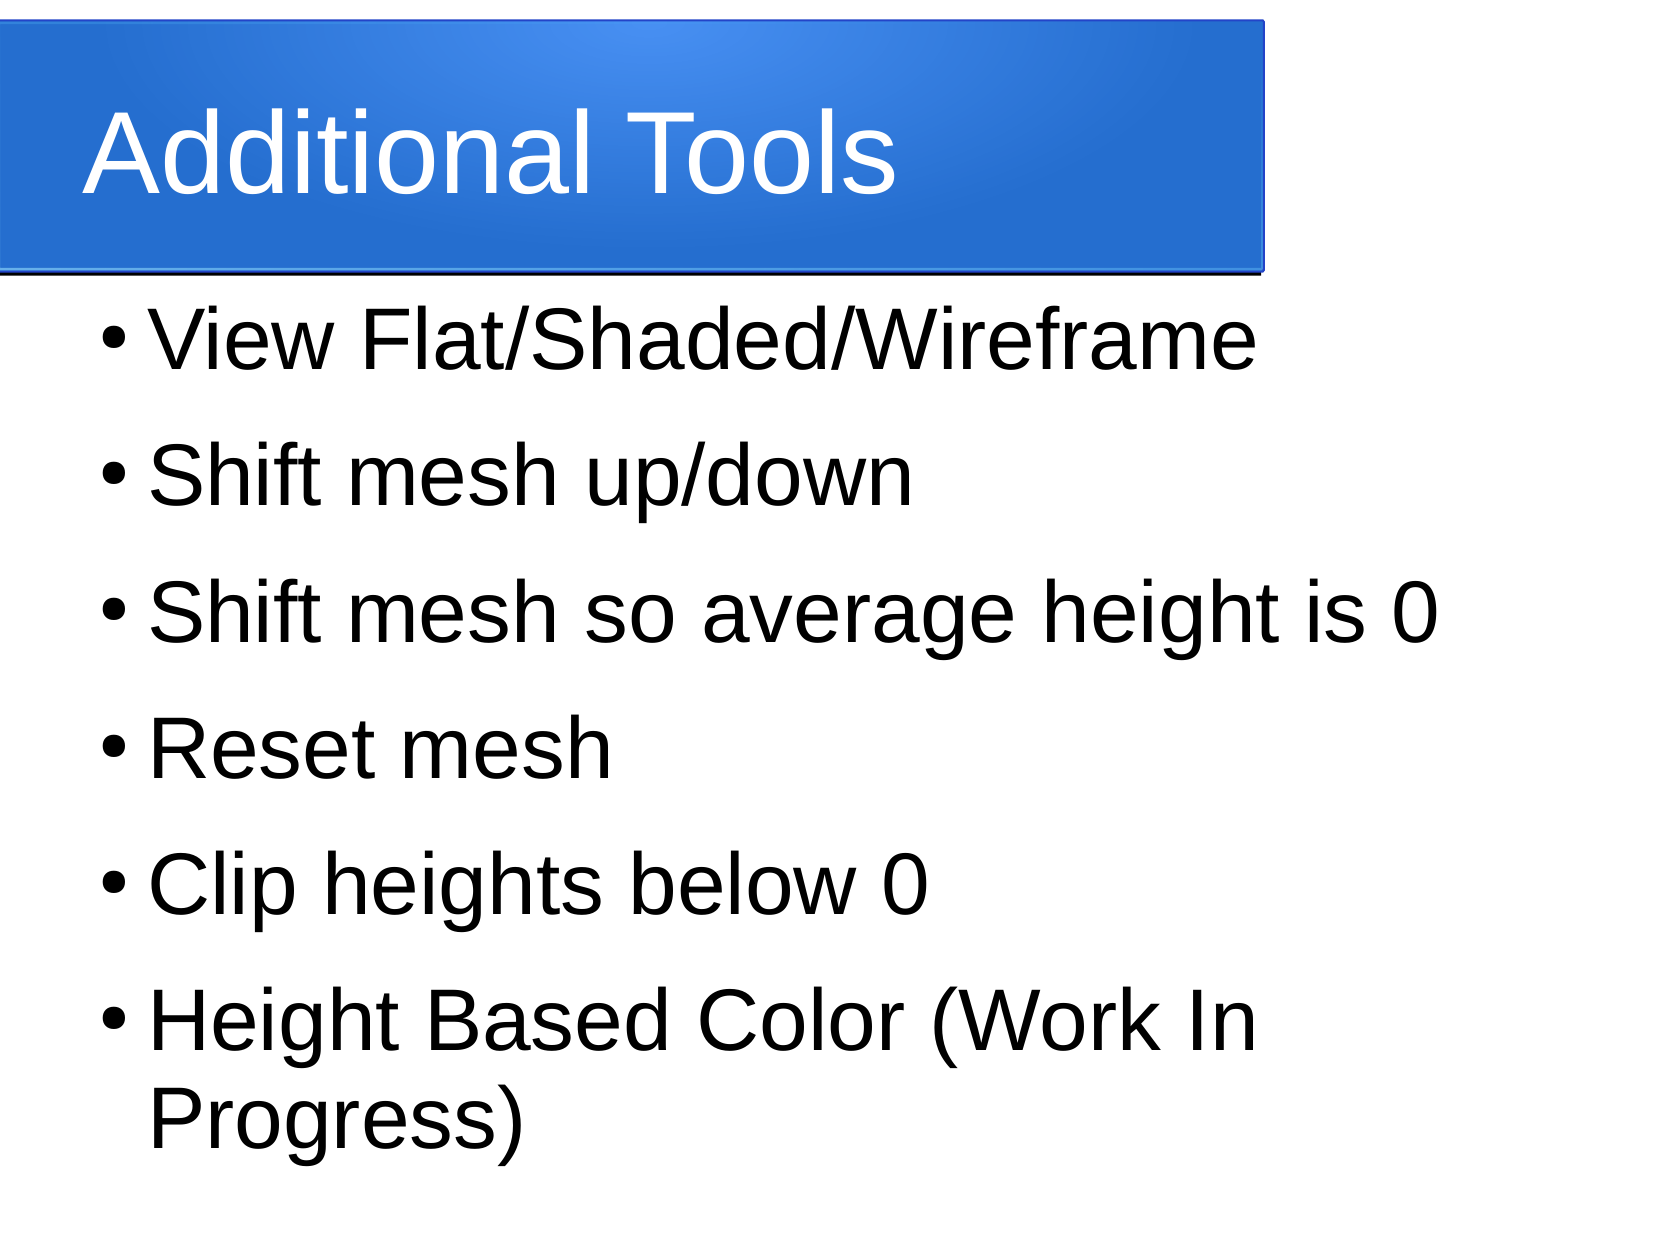

# Additional Tools
View Flat/Shaded/Wireframe
Shift mesh up/down
Shift mesh so average height is 0
Reset mesh
Clip heights below 0
Height Based Color (Work In Progress)